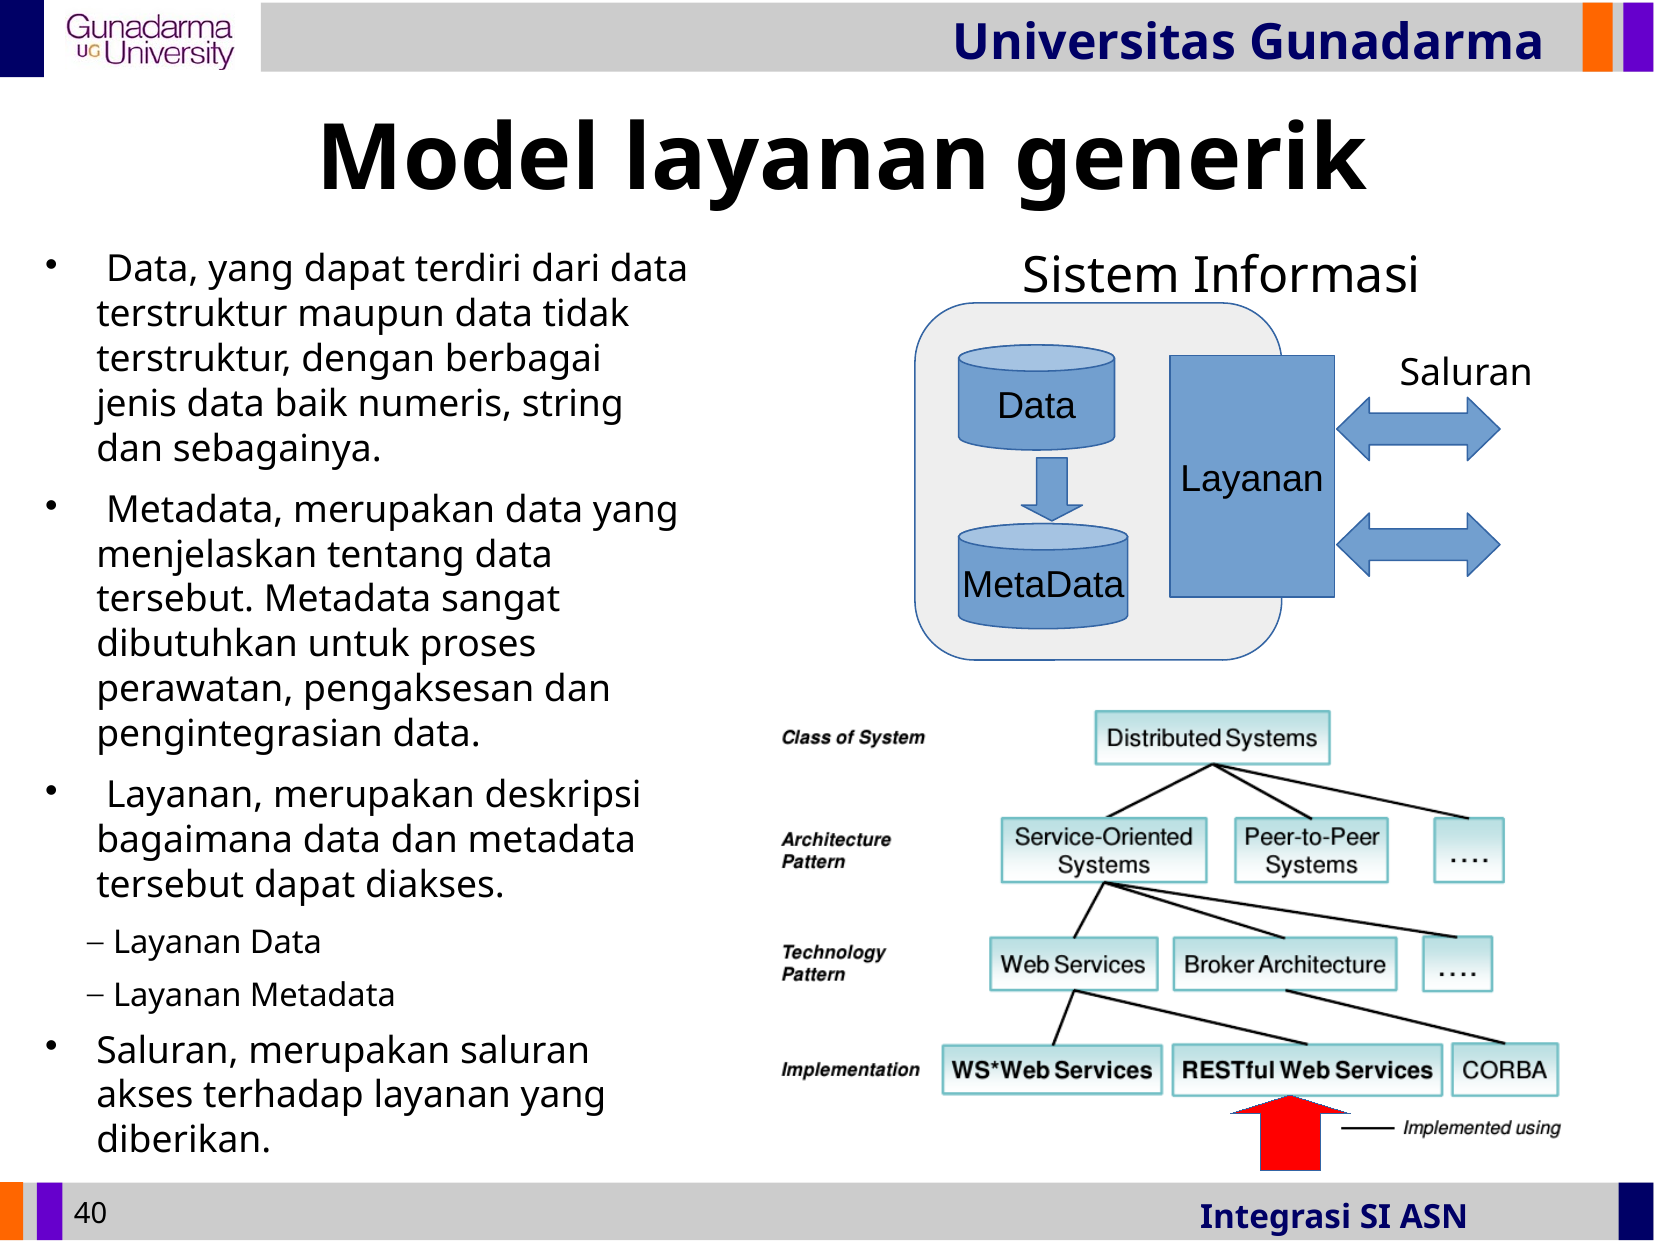

# Model layanan generik
 Data, yang dapat terdiri dari data terstruktur maupun data tidak terstruktur, dengan berbagai jenis data baik numeris, string dan sebagainya.
 Metadata, merupakan data yang menjelaskan tentang data tersebut. Metadata sangat dibutuhkan untuk proses perawatan, pengaksesan dan pengintegrasian data.
 Layanan, merupakan deskripsi bagaimana data dan metadata tersebut dapat diakses.
Layanan Data
Layanan Metadata
Saluran, merupakan saluran akses terhadap layanan yang diberikan.
Sistem Informasi
Data
Saluran
Layanan
MetaData
40